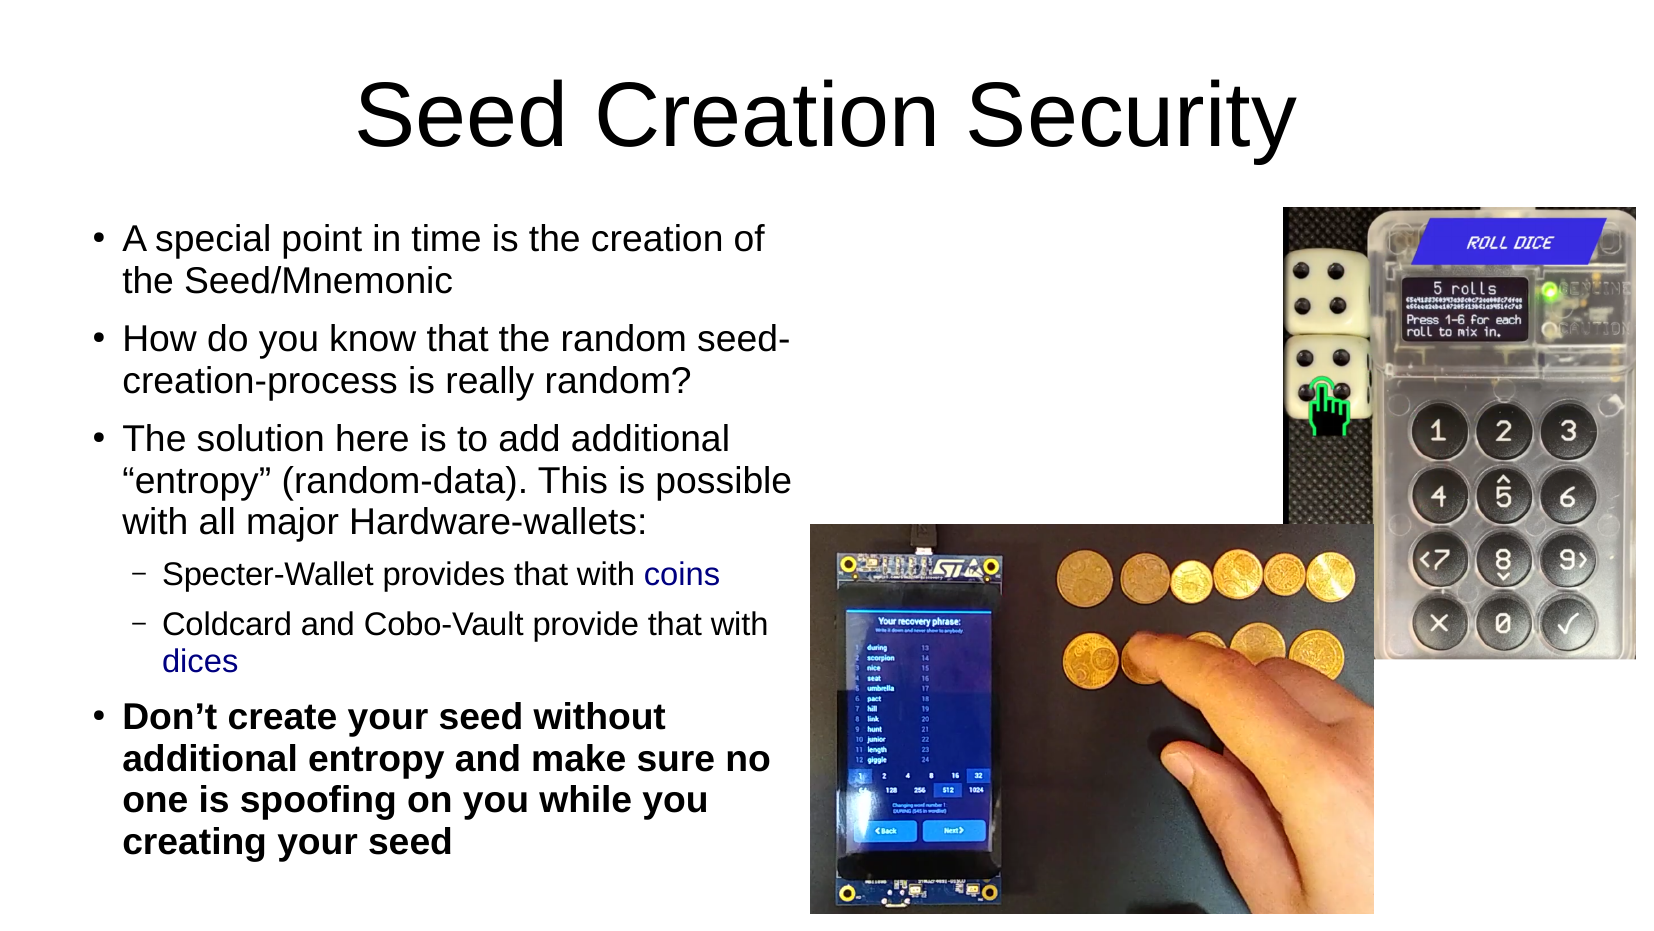

# Seed Creation Security
A special point in time is the creation of the Seed/Mnemonic
How do you know that the random seed-creation-process is really random?
The solution here is to add additional “entropy” (random-data). This is possible with all major Hardware-wallets:
Specter-Wallet provides that with coins
Coldcard and Cobo-Vault provide that with dices
Don’t create your seed without additional entropy and make sure no one is spoofing on you while you creating your seed